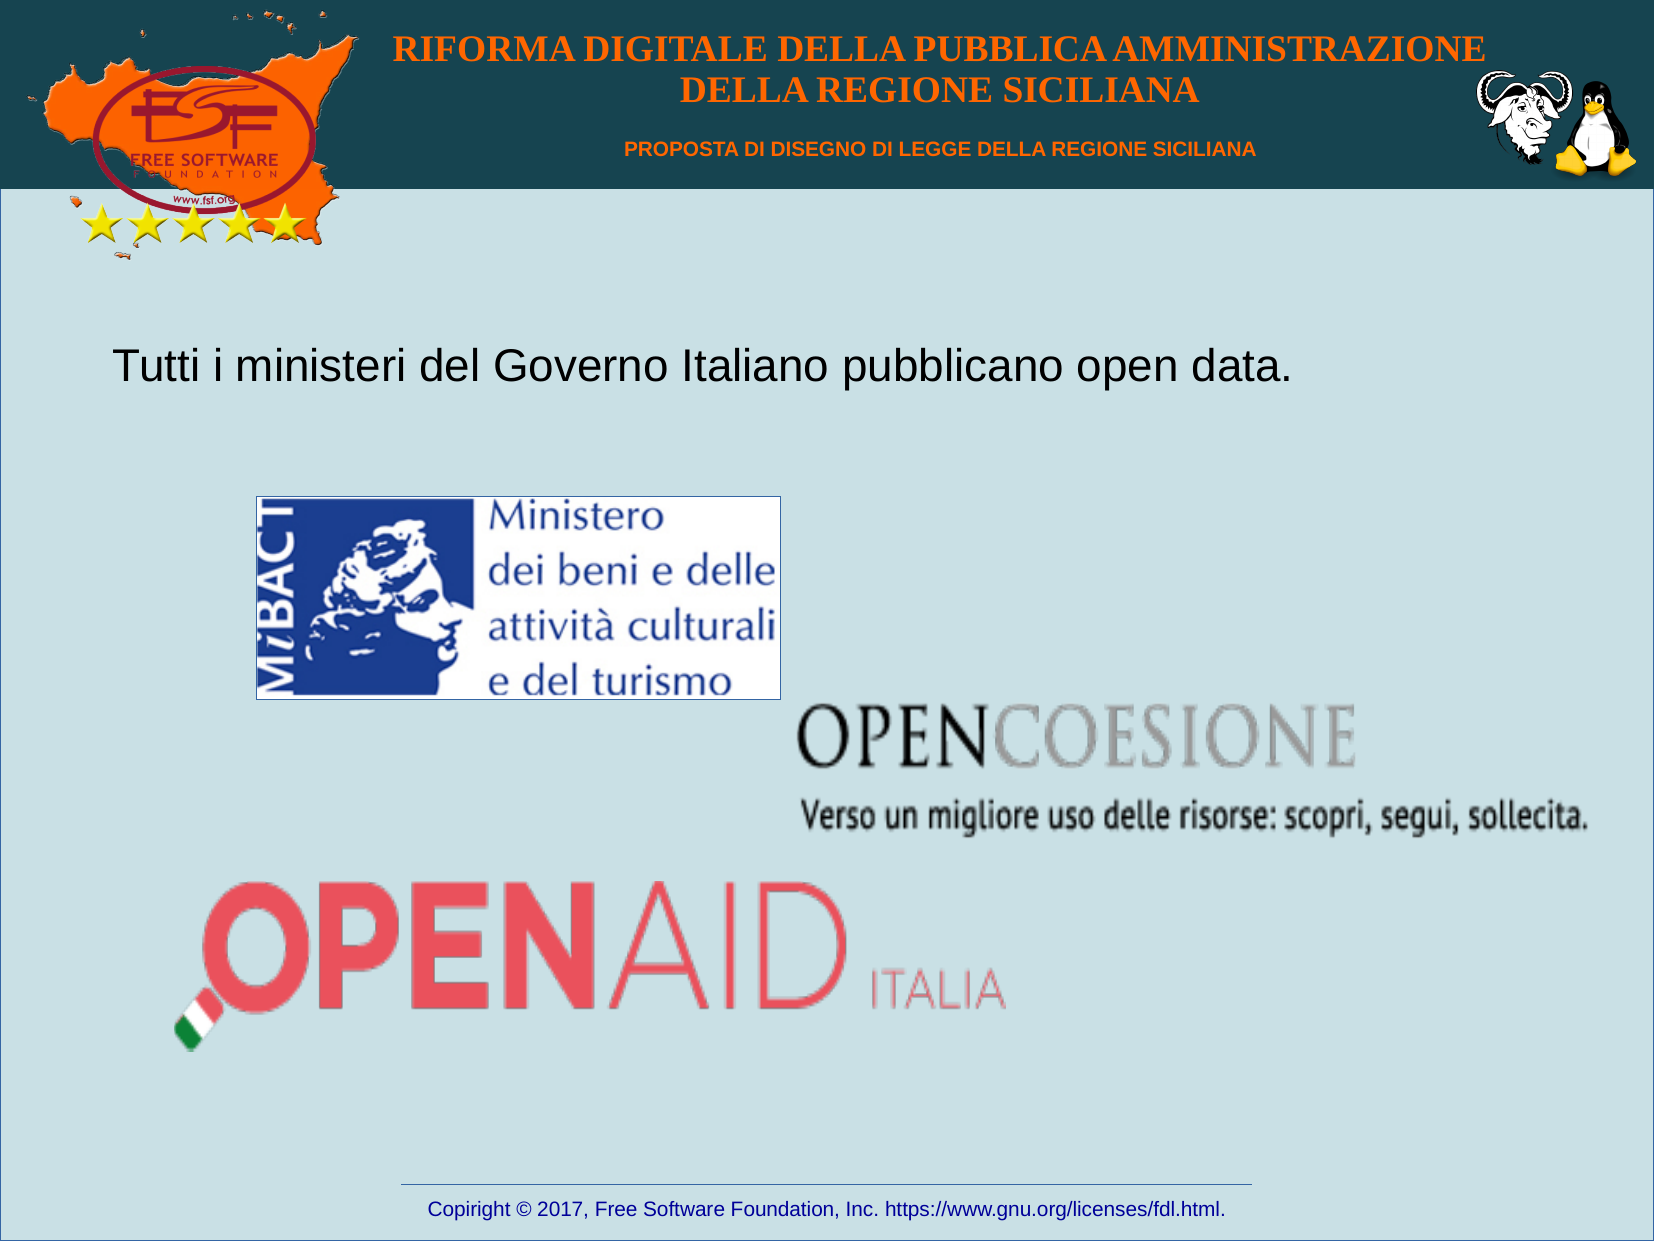

Tutti i ministeri del Governo Italiano pubblicano open data.